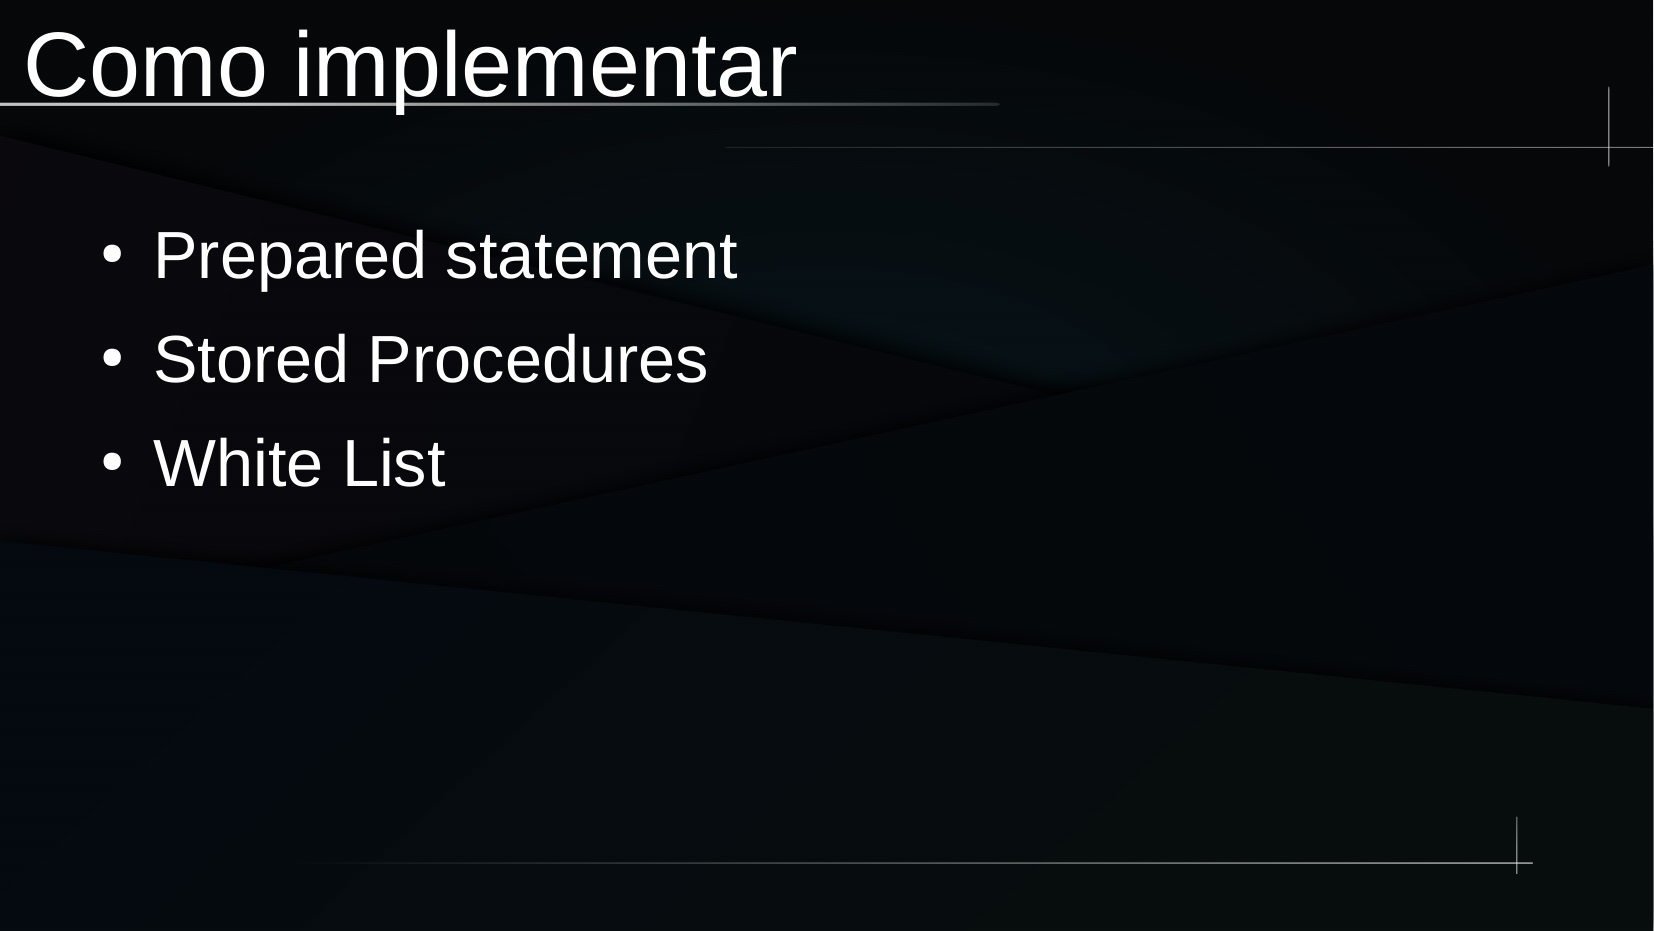

# Como implementar
Prepared statement
Stored Procedures
White List